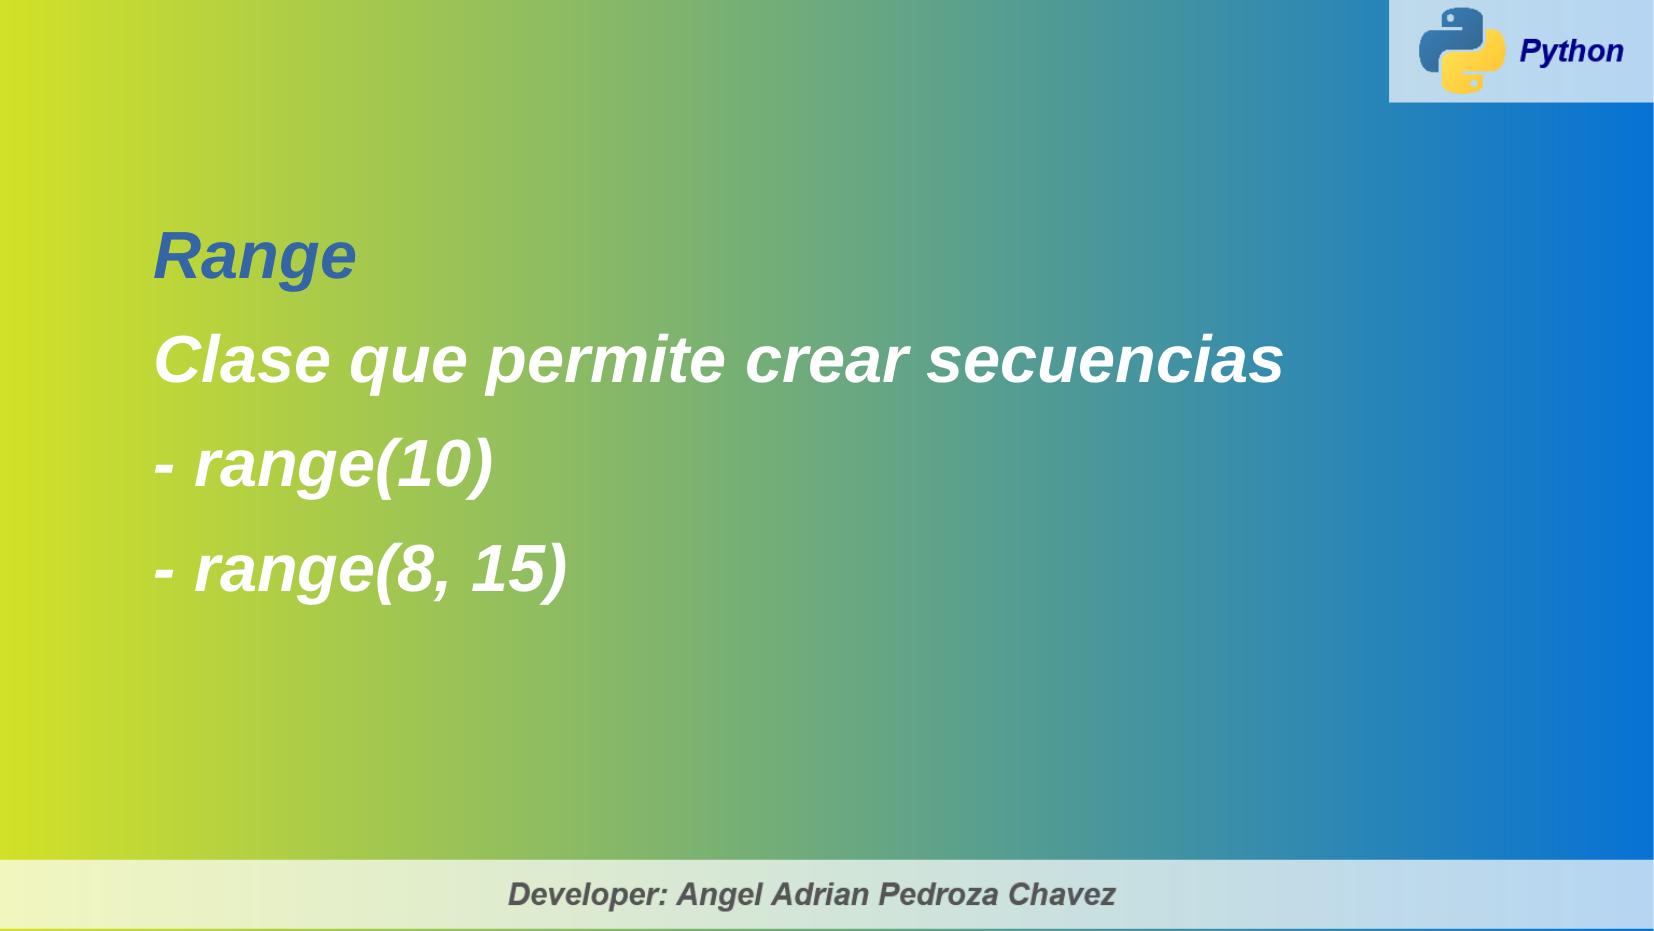

# Range
Clase que permite crear secuencias
- range(10)
- range(8, 15)